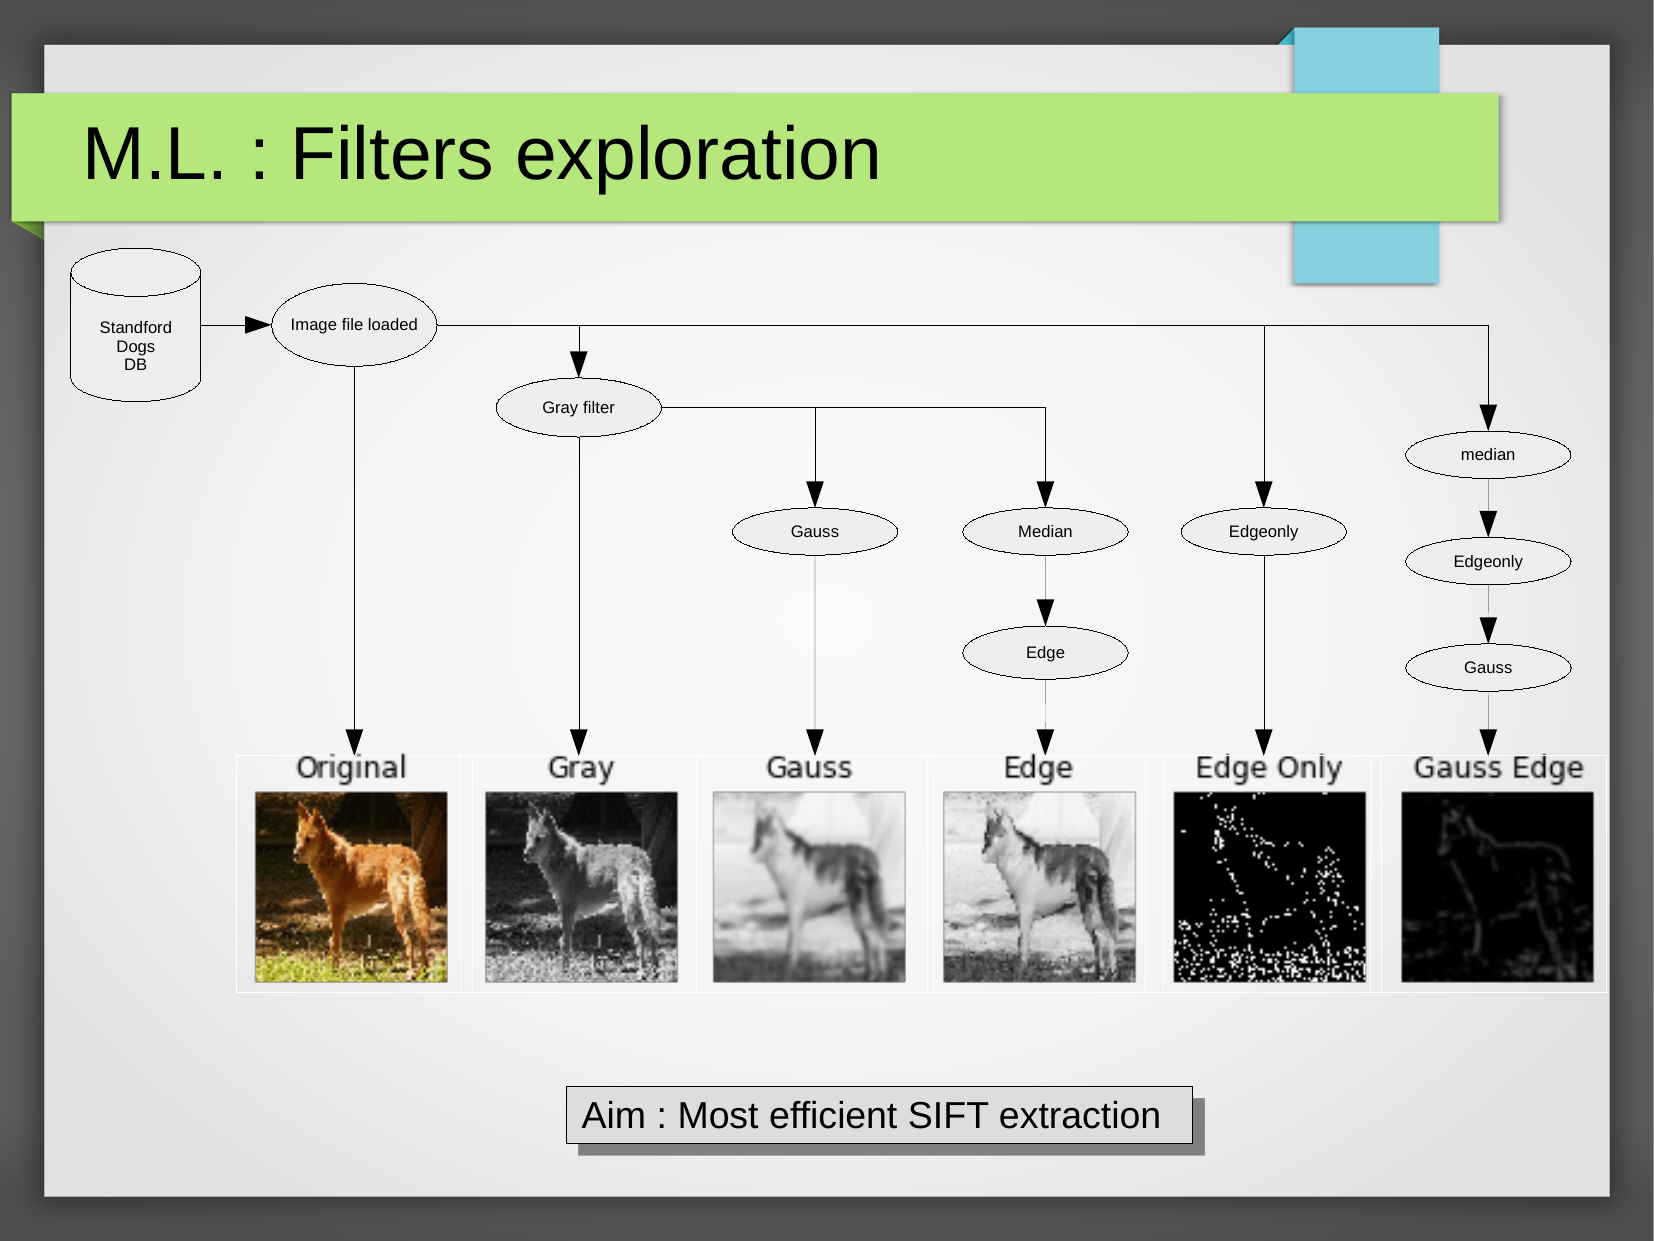

# M.L. : Filters exploration
Standford
Dogs
DB
Image file loaded
Gray filter
median
Gauss
Median
Edgeonly
Edgeonly
Edge
Gauss
Aim : Most efficient SIFT extraction